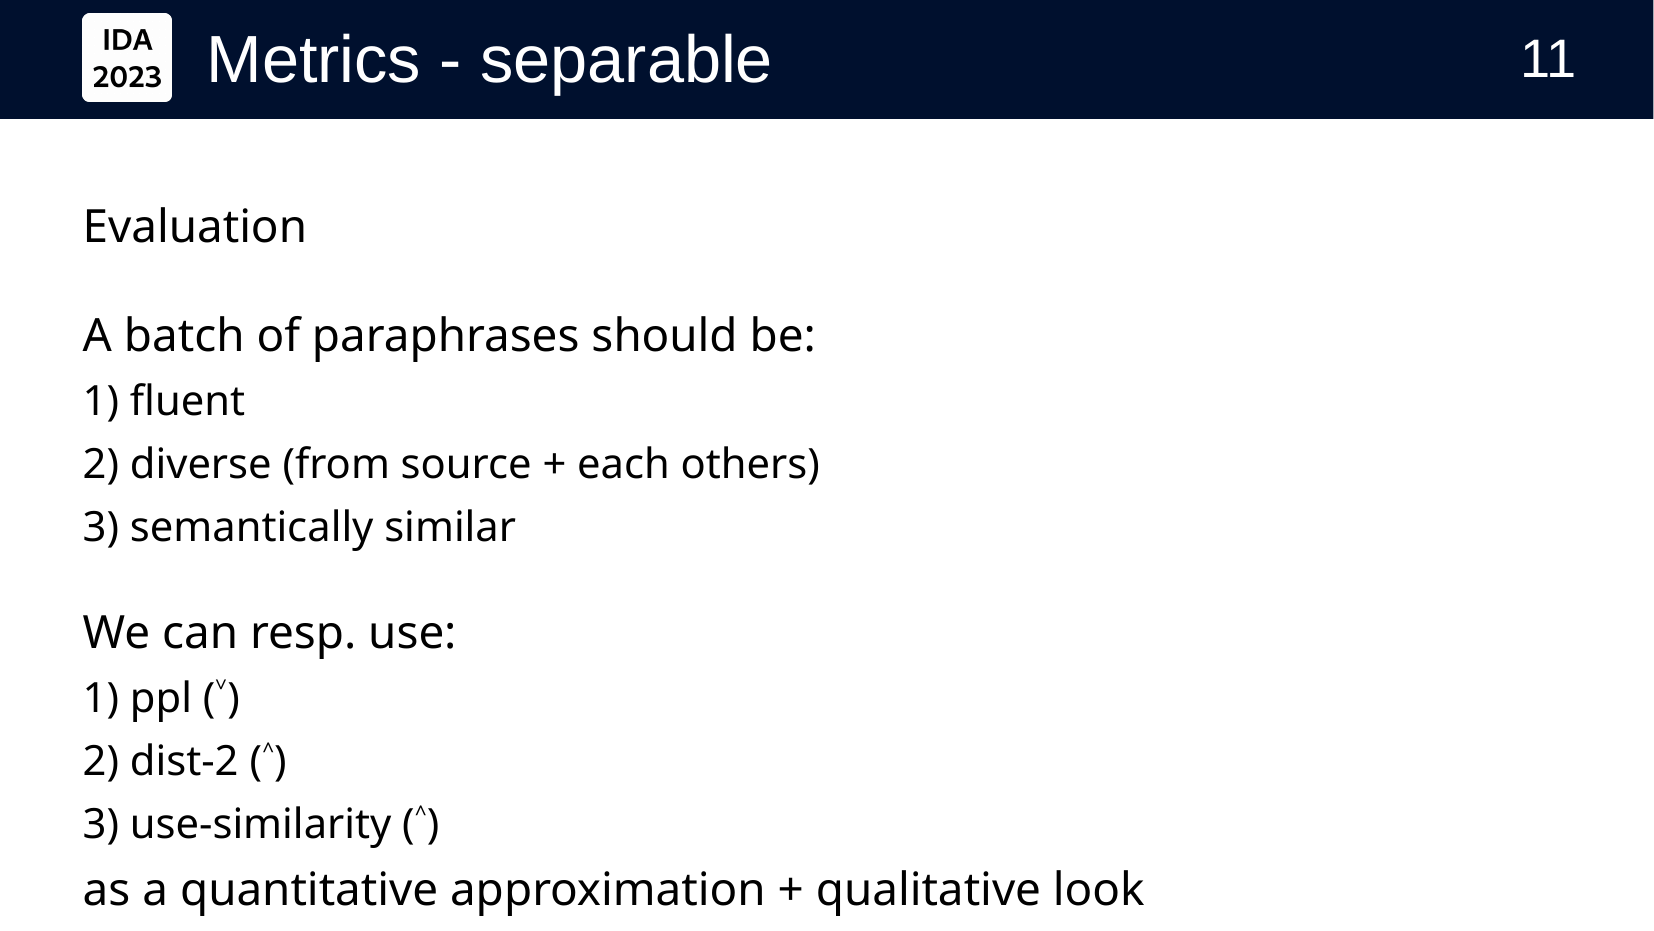

Metrics - separable
# Evaluation
A batch of paraphrases should be:
1) fluent
2) diverse (from source + each others)
3) semantically similar
We can resp. use:
1) ppl (˅)
2) dist-2 (˄)
3) use-similarity (˄)
as a quantitative approximation + qualitative look